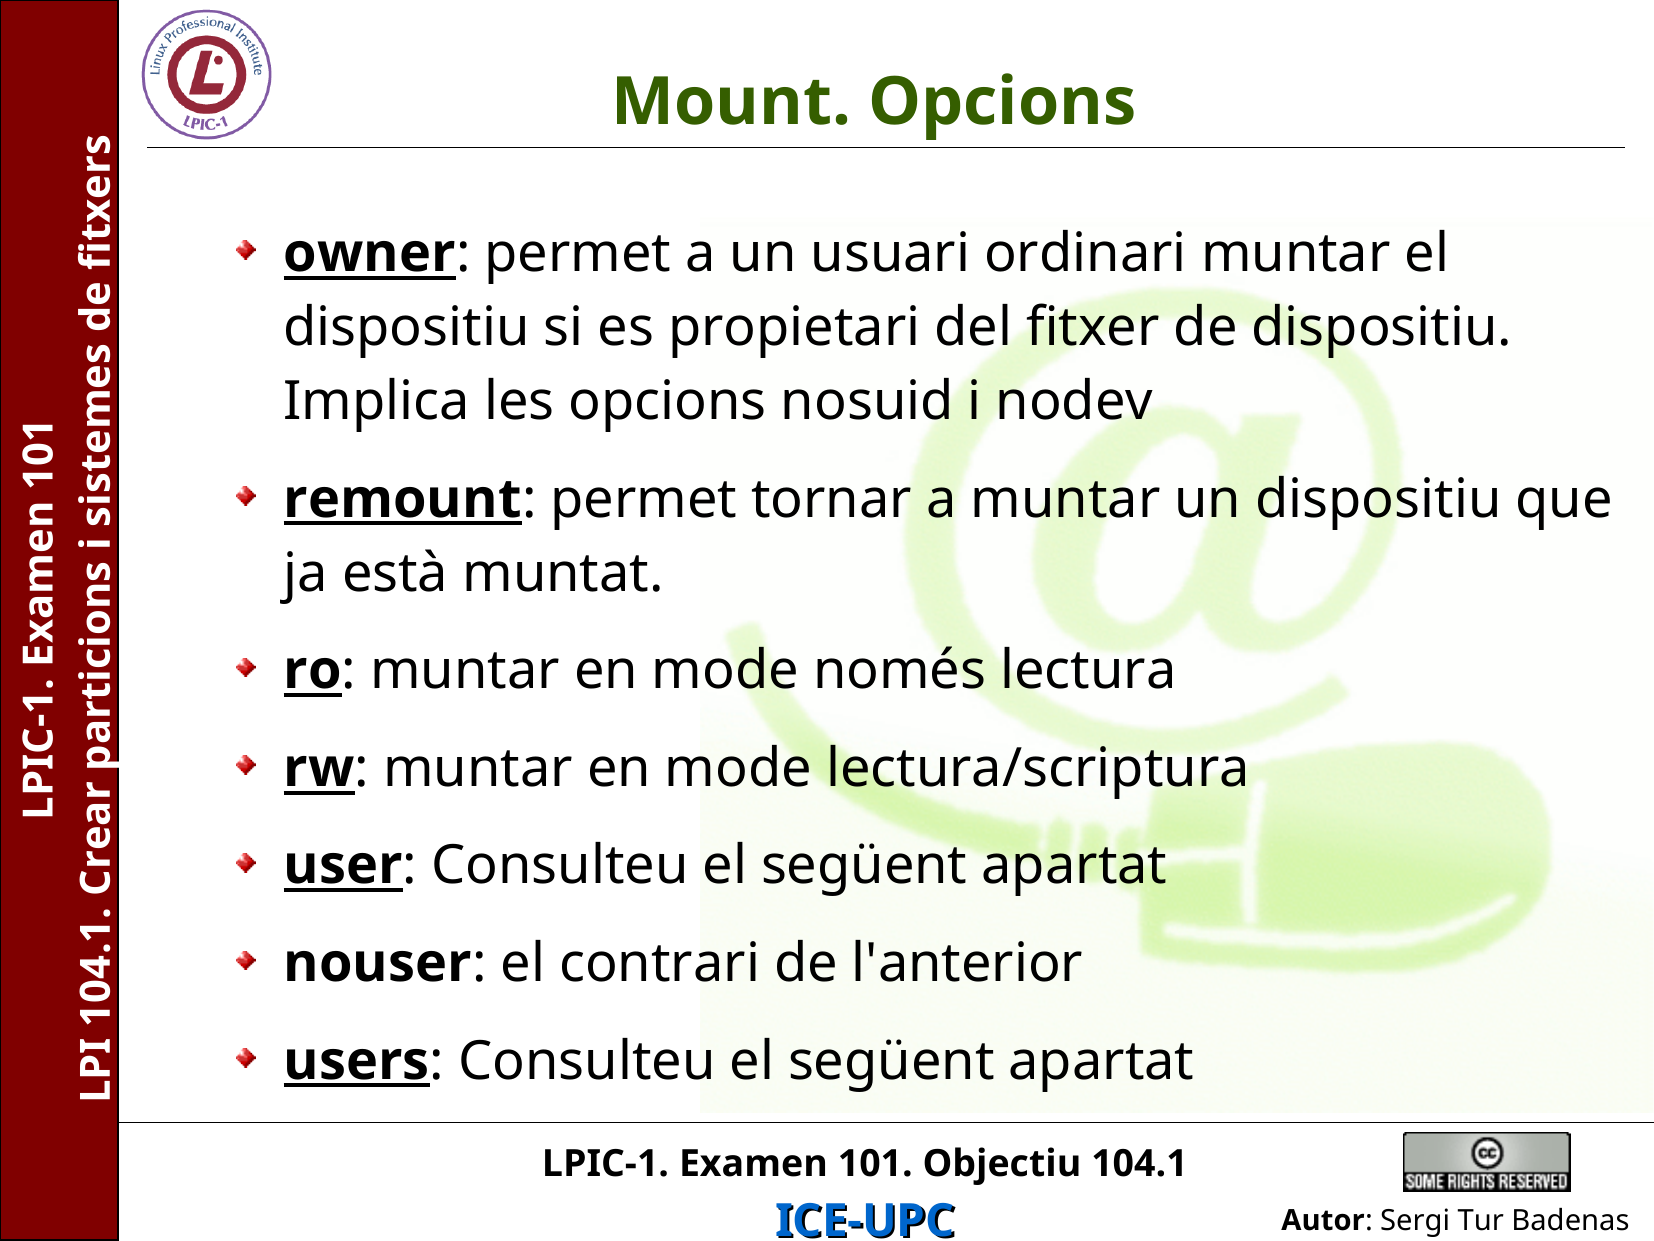

# Mount. Opcions
owner: permet a un usuari ordinari muntar el dispositiu si es propietari del fitxer de dispositiu. Implica les opcions nosuid i nodev
remount: permet tornar a muntar un dispositiu que ja està muntat.
ro: muntar en mode només lectura
rw: muntar en mode lectura/scriptura
user: Consulteu el següent apartat
nouser: el contrari de l'anterior
users: Consulteu el següent apartat